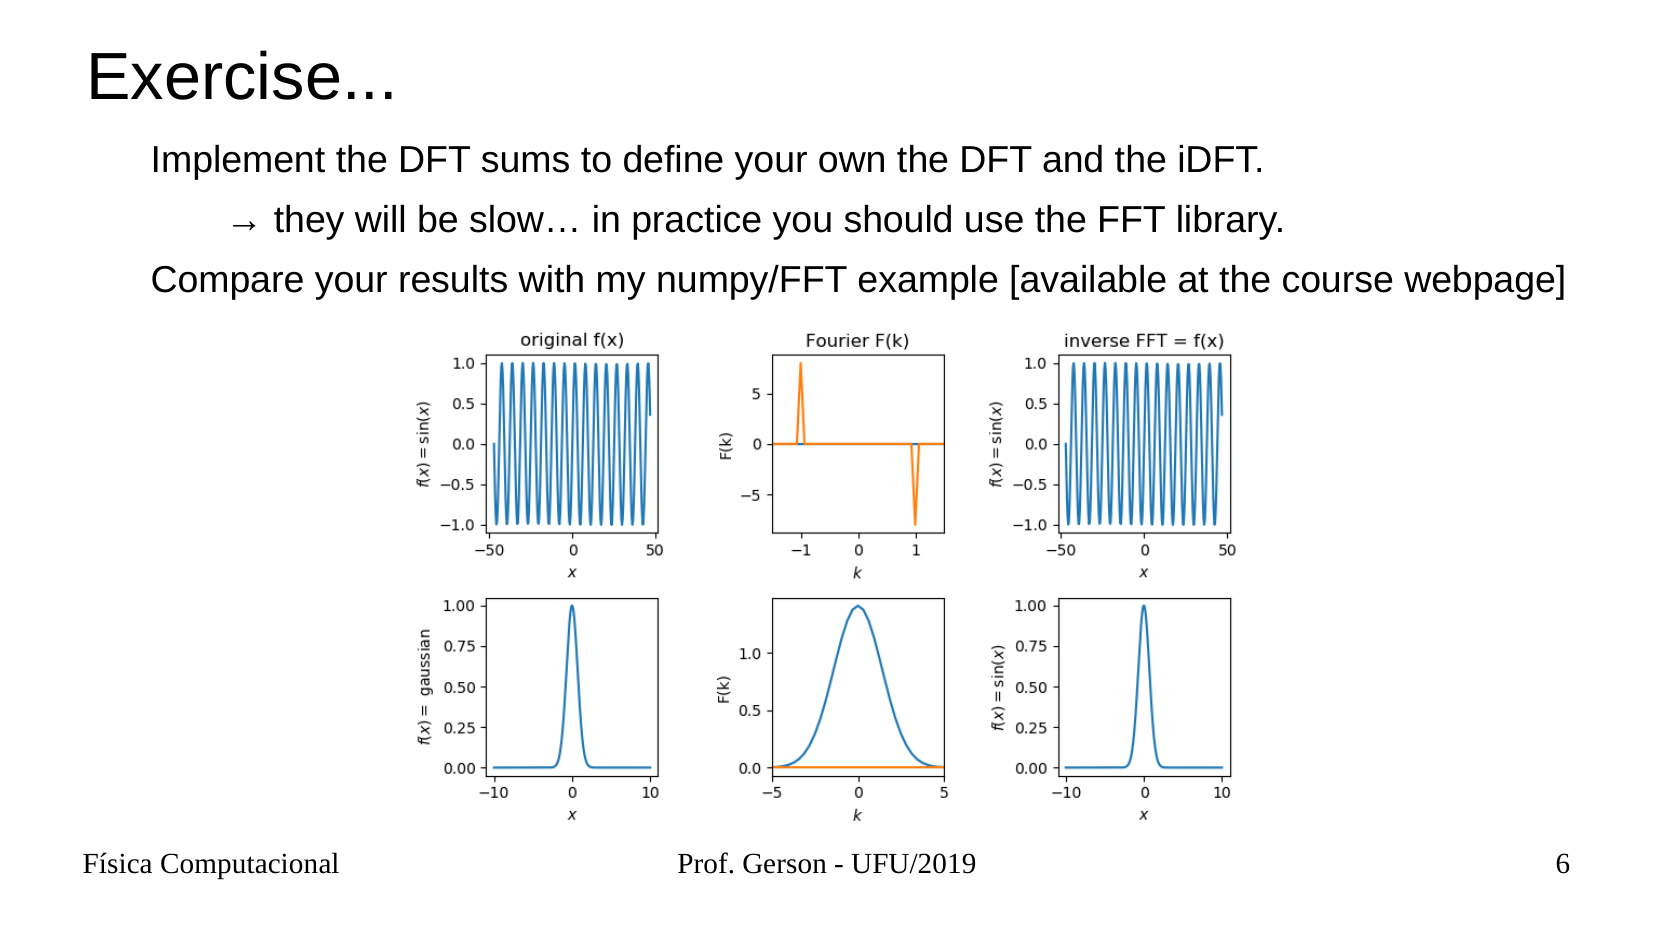

Exercise...
Implement the DFT sums to define your own the DFT and the iDFT.
	→ they will be slow… in practice you should use the FFT library.
Compare your results with my numpy/FFT example [available at the course webpage]
Física Computacional
Prof. Gerson - UFU/2019
6